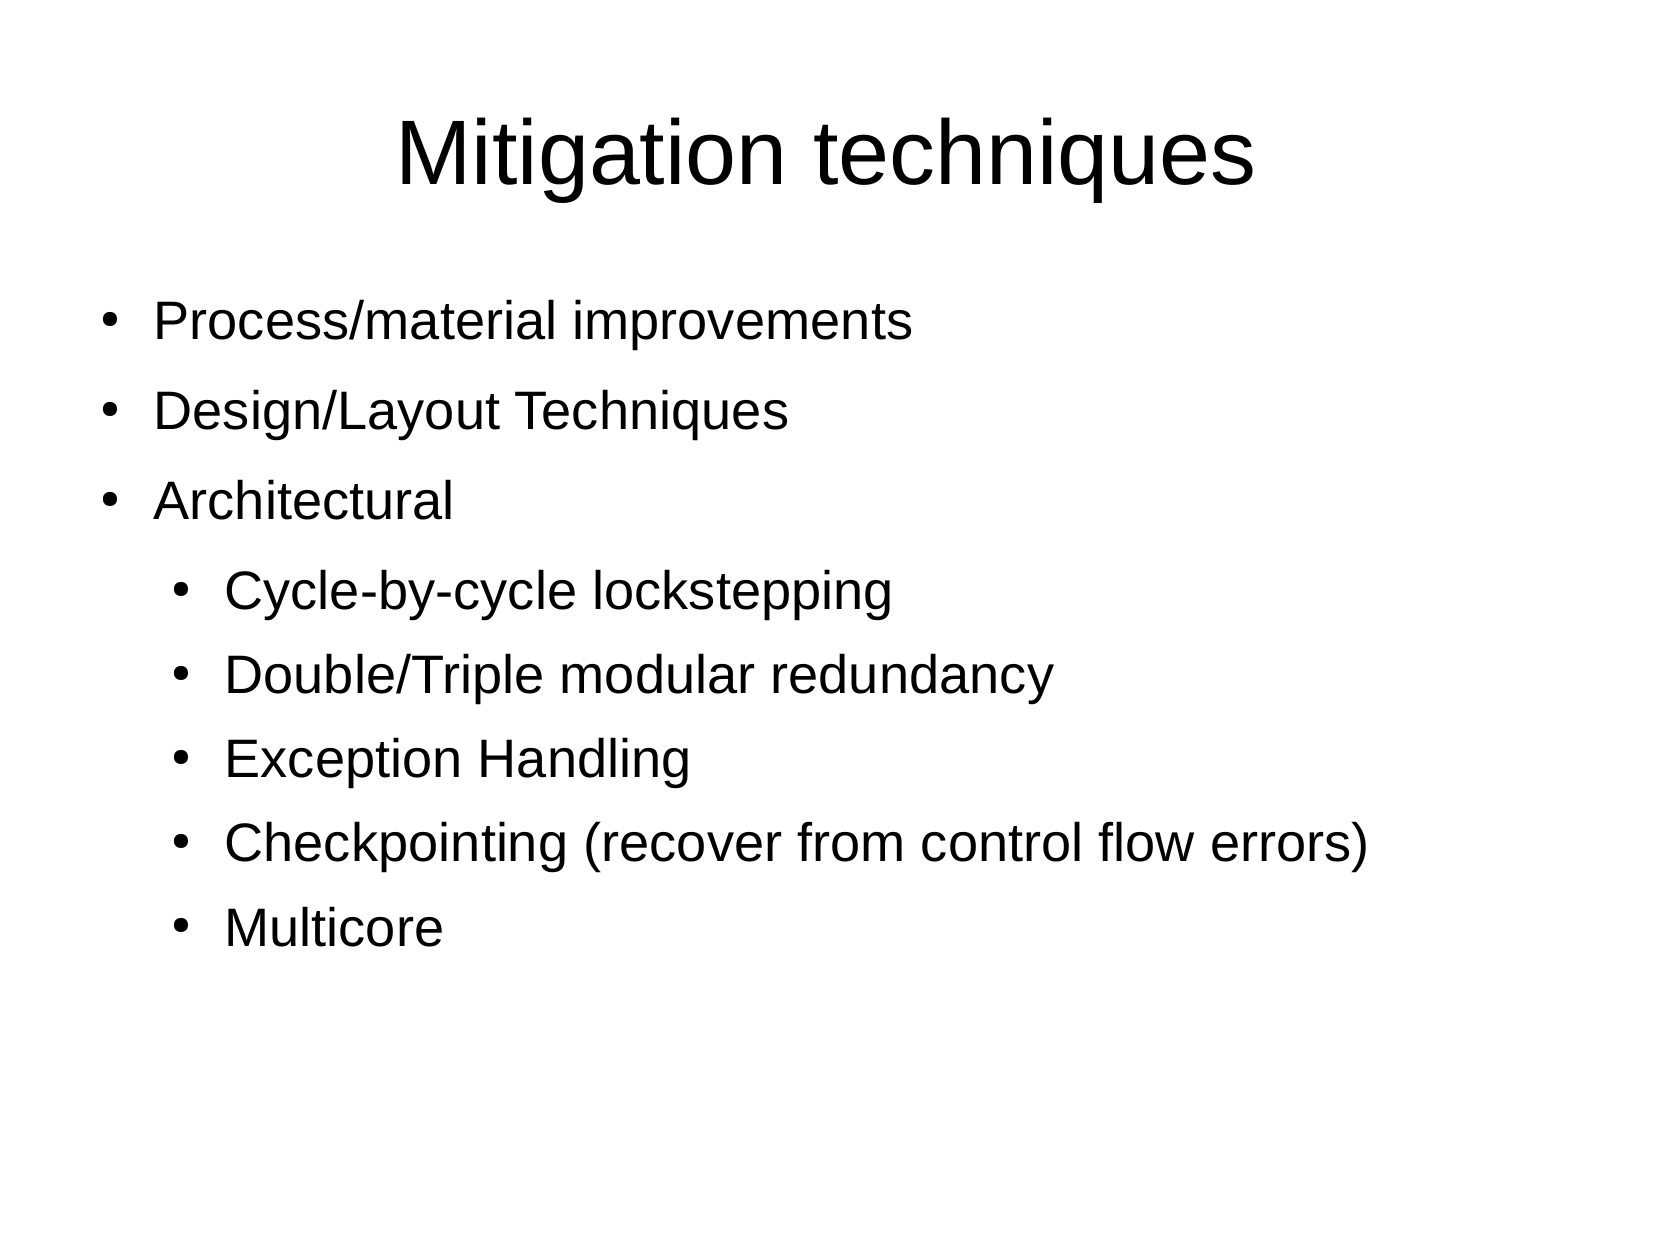

# Mitigation techniques
Process/material improvements
Design/Layout Techniques
Architectural
Cycle-by-cycle lockstepping
Double/Triple modular redundancy
Exception Handling
Checkpointing (recover from control flow errors)
Multicore